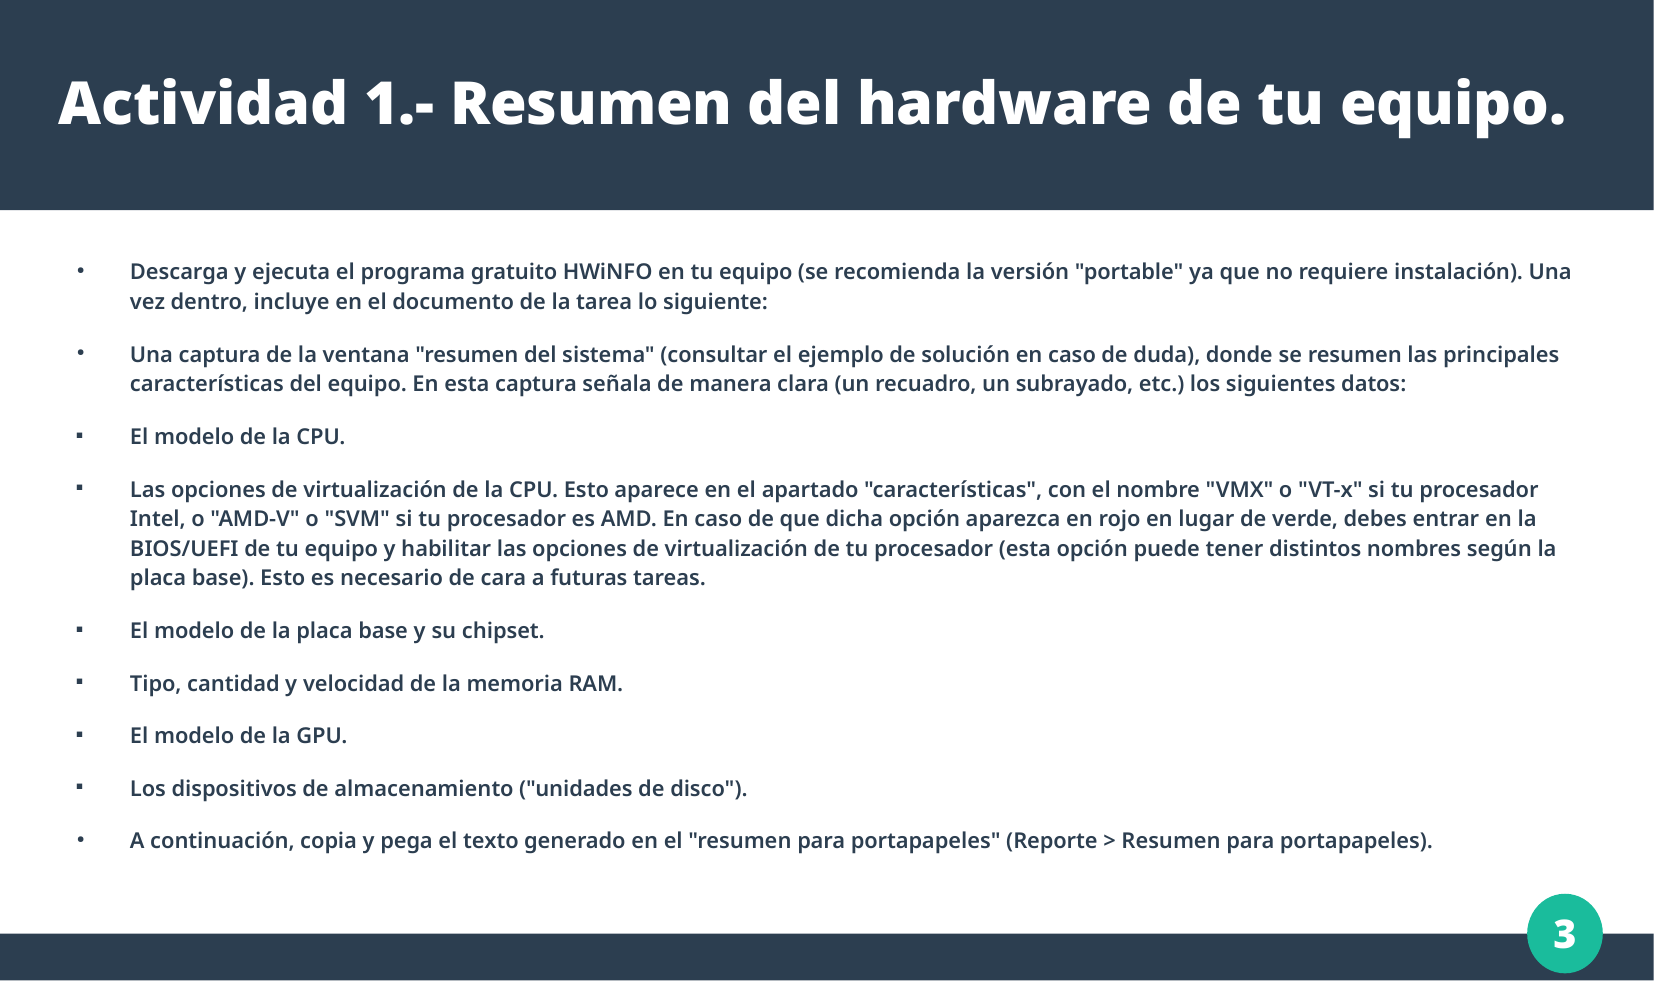

# Actividad 1.- Resumen del hardware de tu equipo.
Descarga y ejecuta el programa gratuito HWiNFO en tu equipo (se recomienda la versión "portable" ya que no requiere instalación). Una vez dentro, incluye en el documento de la tarea lo siguiente:
Una captura de la ventana "resumen del sistema" (consultar el ejemplo de solución en caso de duda), donde se resumen las principales características del equipo. En esta captura señala de manera clara (un recuadro, un subrayado, etc.) los siguientes datos:
El modelo de la CPU.
Las opciones de virtualización de la CPU. Esto aparece en el apartado "características", con el nombre "VMX" o "VT-x" si tu procesador Intel, o "AMD-V" o "SVM" si tu procesador es AMD. En caso de que dicha opción aparezca en rojo en lugar de verde, debes entrar en la BIOS/UEFI de tu equipo y habilitar las opciones de virtualización de tu procesador (esta opción puede tener distintos nombres según la placa base). Esto es necesario de cara a futuras tareas.
El modelo de la placa base y su chipset.
Tipo, cantidad y velocidad de la memoria RAM.
El modelo de la GPU.
Los dispositivos de almacenamiento ("unidades de disco").
A continuación, copia y pega el texto generado en el "resumen para portapapeles" (Reporte > Resumen para portapapeles).